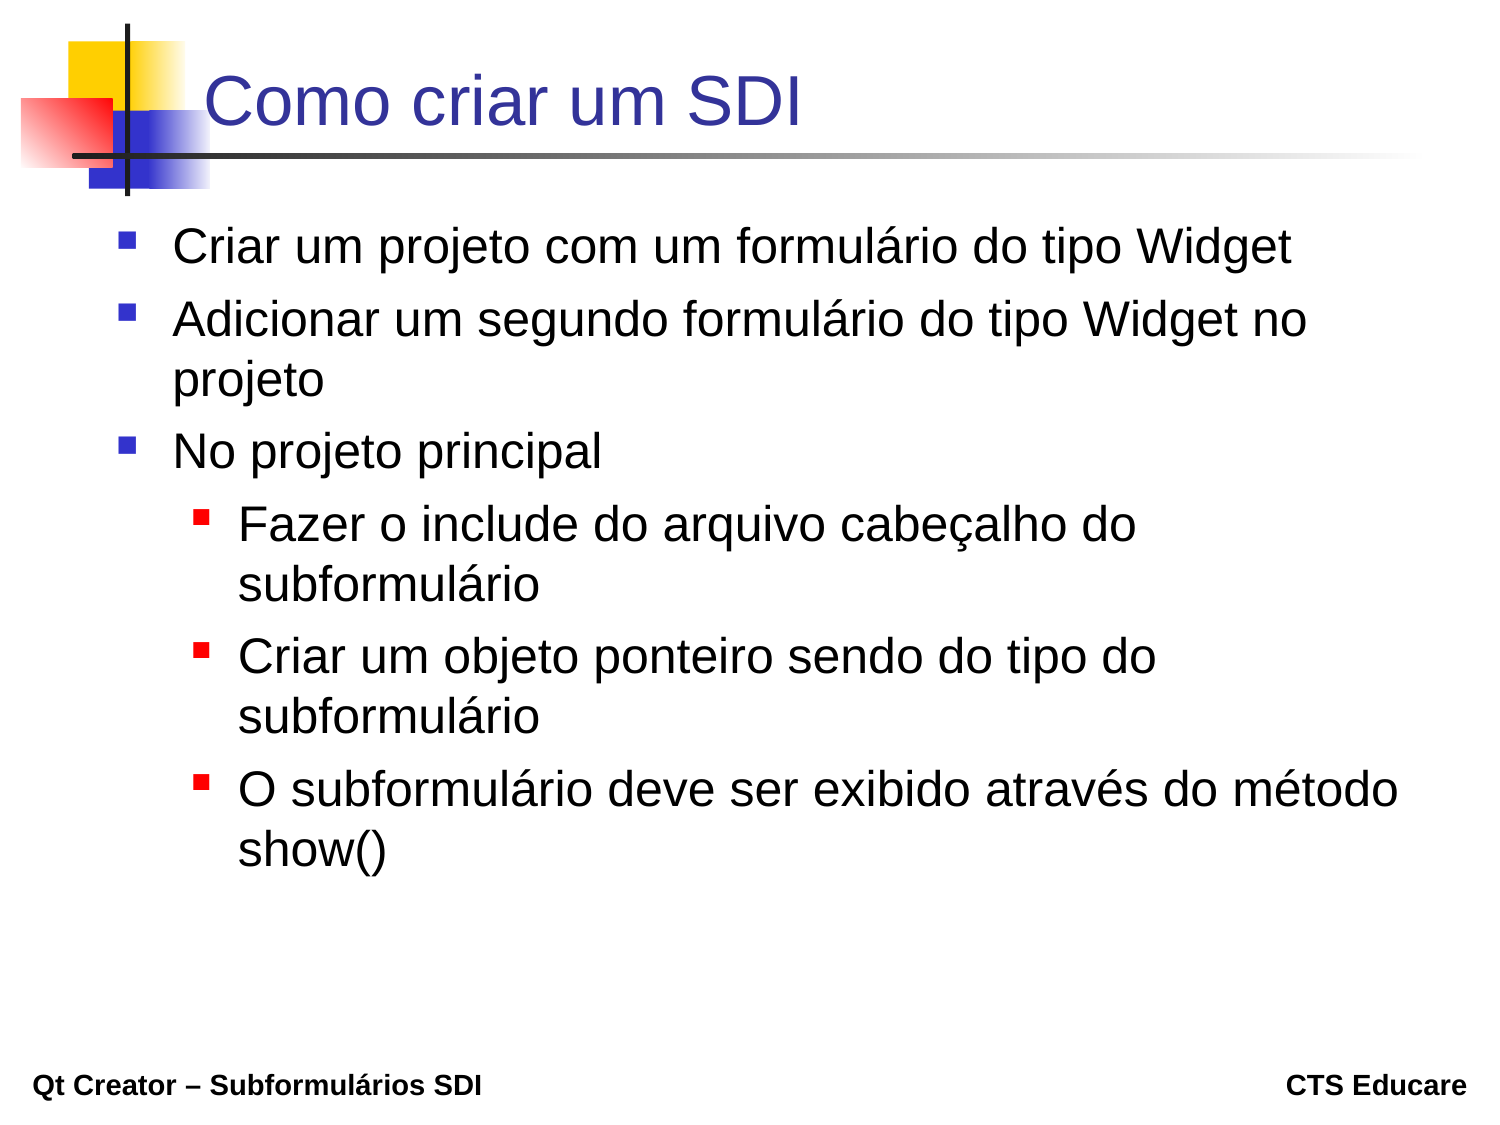

# Como criar um SDI
Criar um projeto com um formulário do tipo Widget
Adicionar um segundo formulário do tipo Widget no projeto
No projeto principal
Fazer o include do arquivo cabeçalho do subformulário
Criar um objeto ponteiro sendo do tipo do subformulário
O subformulário deve ser exibido através do método show()